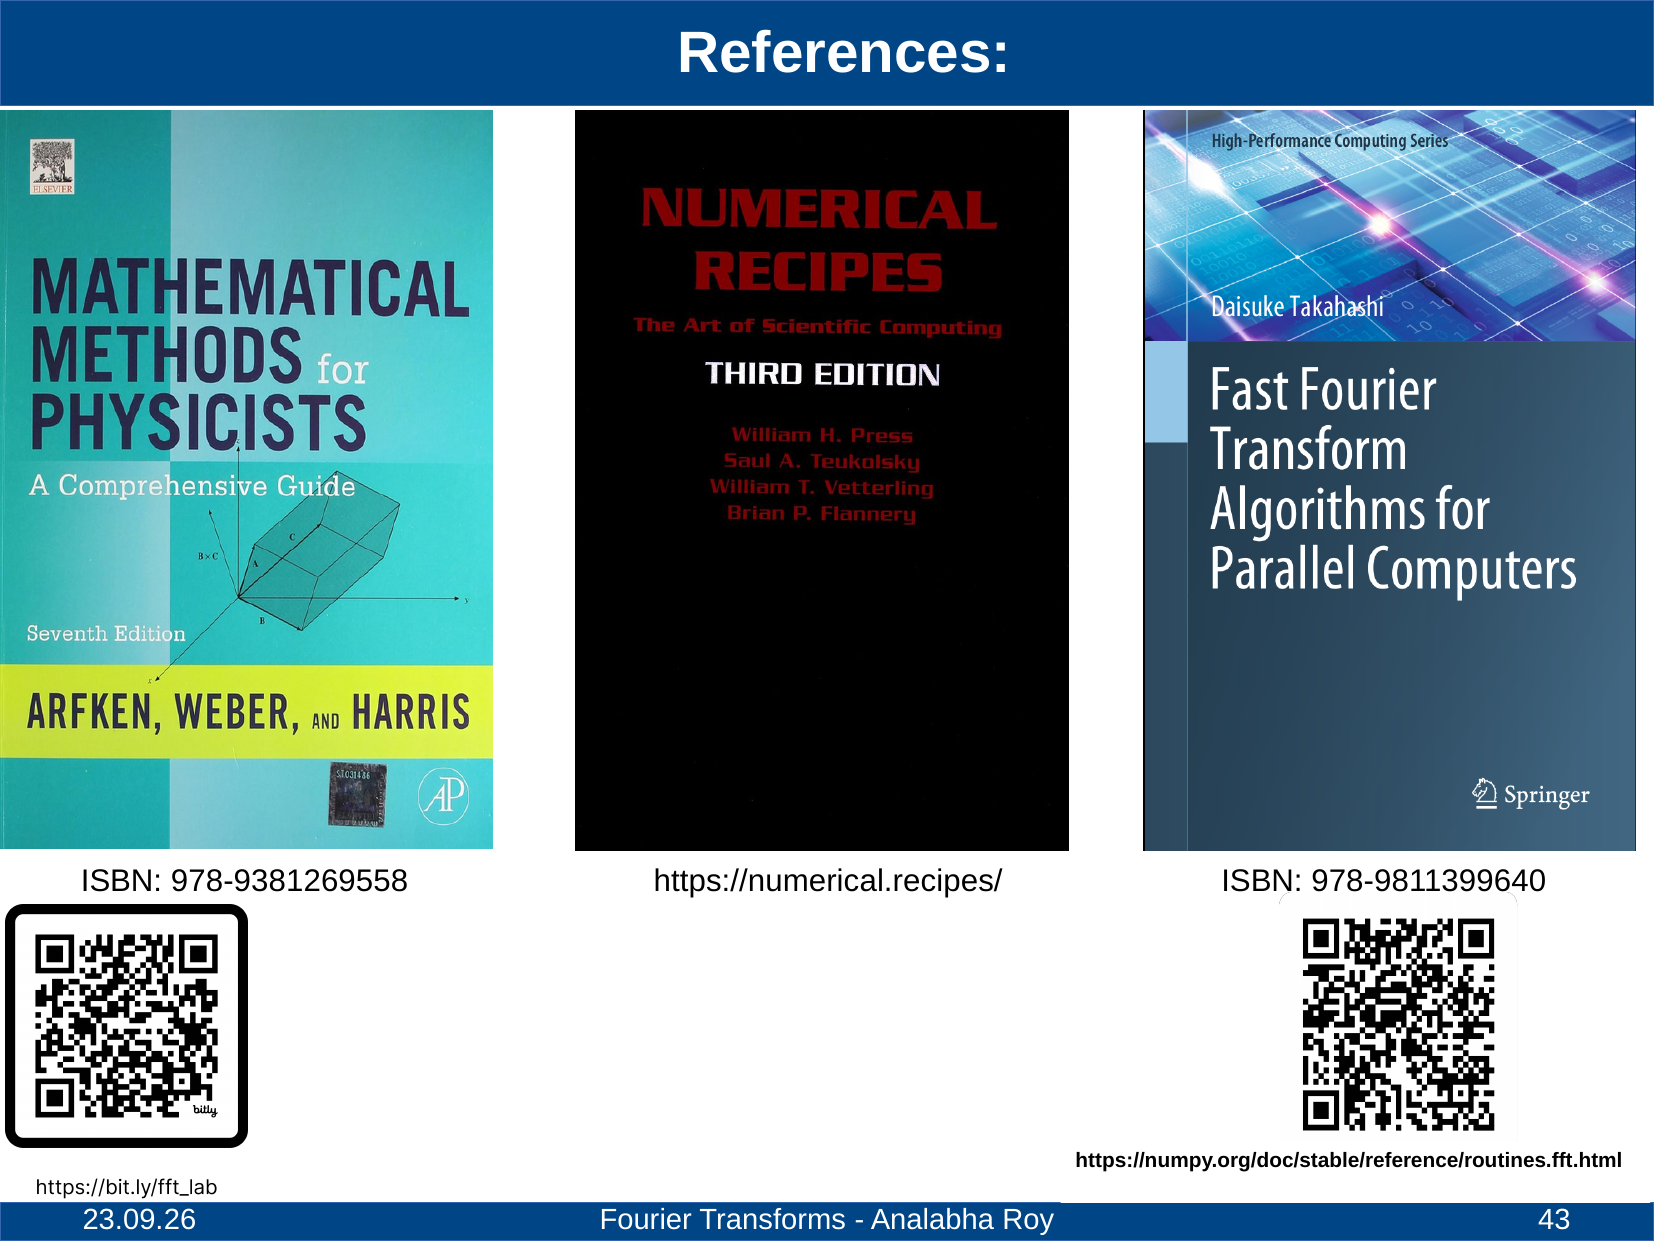

# References:
ISBN: 978-9381269558
https://numerical.recipes/
ISBN: 978-9811399640
https://numpy.org/doc/stable/reference/routines.fft.html
Your name here (insert->page number)
43